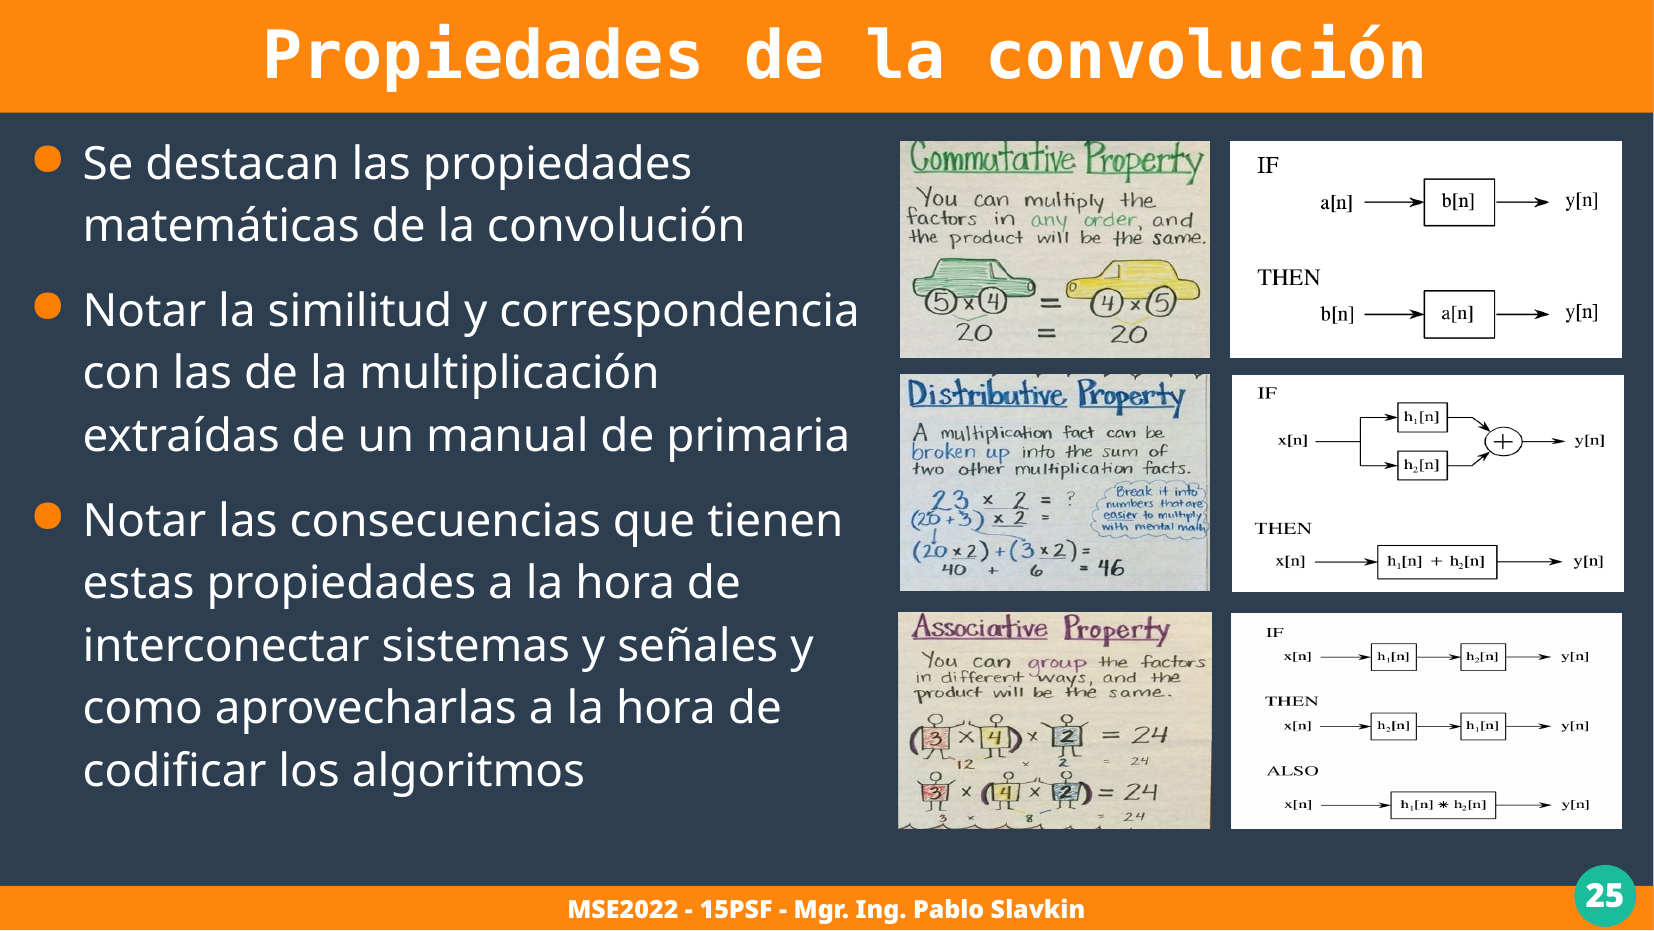

# Propiedades de la convolución
Se destacan las propiedades matemáticas de la convolución
Notar la similitud y correspondencia con las de la multiplicación extraídas de un manual de primaria
Notar las consecuencias que tienen estas propiedades a la hora de interconectar sistemas y señales y como aprovecharlas a la hora de codificar los algoritmos
MSE2022 - 15PSF - Mgr. Ing. Pablo Slavkin